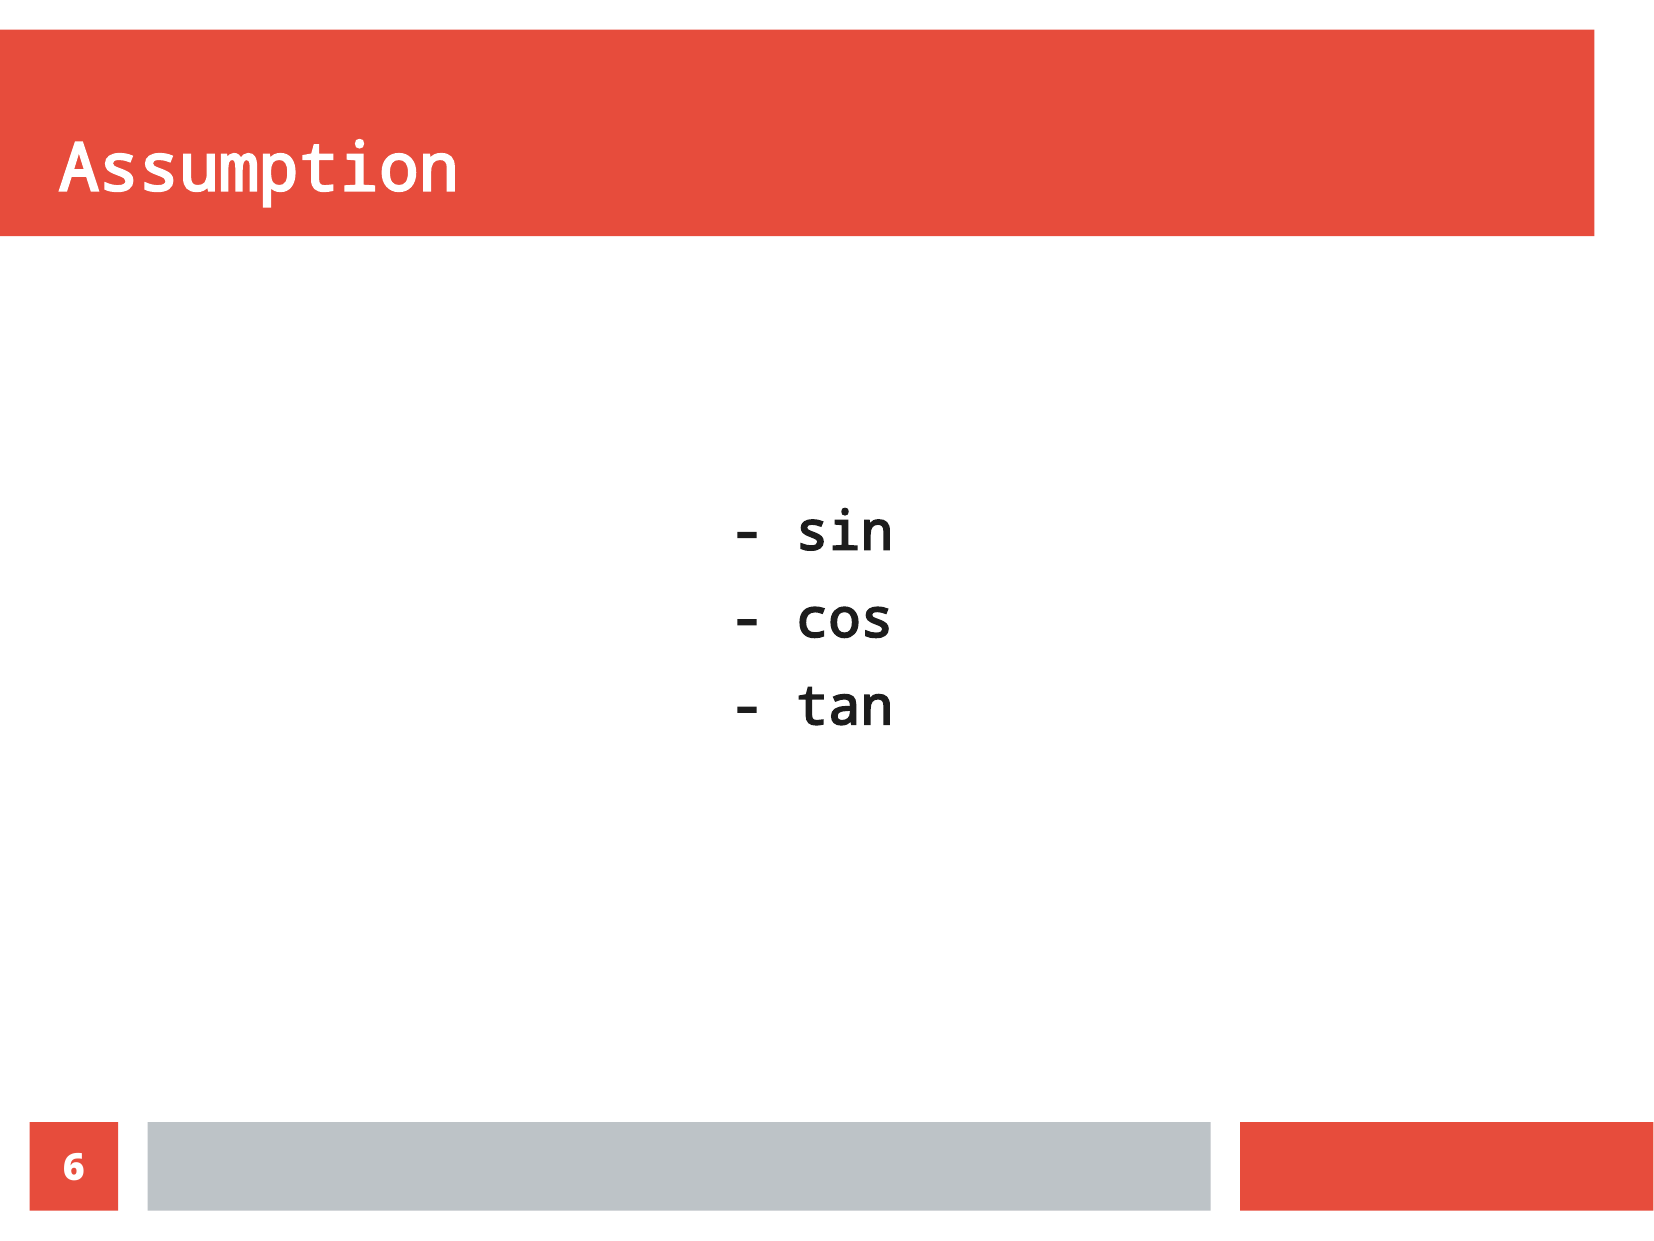

# Assumption
- sin
- cos
- tan
6